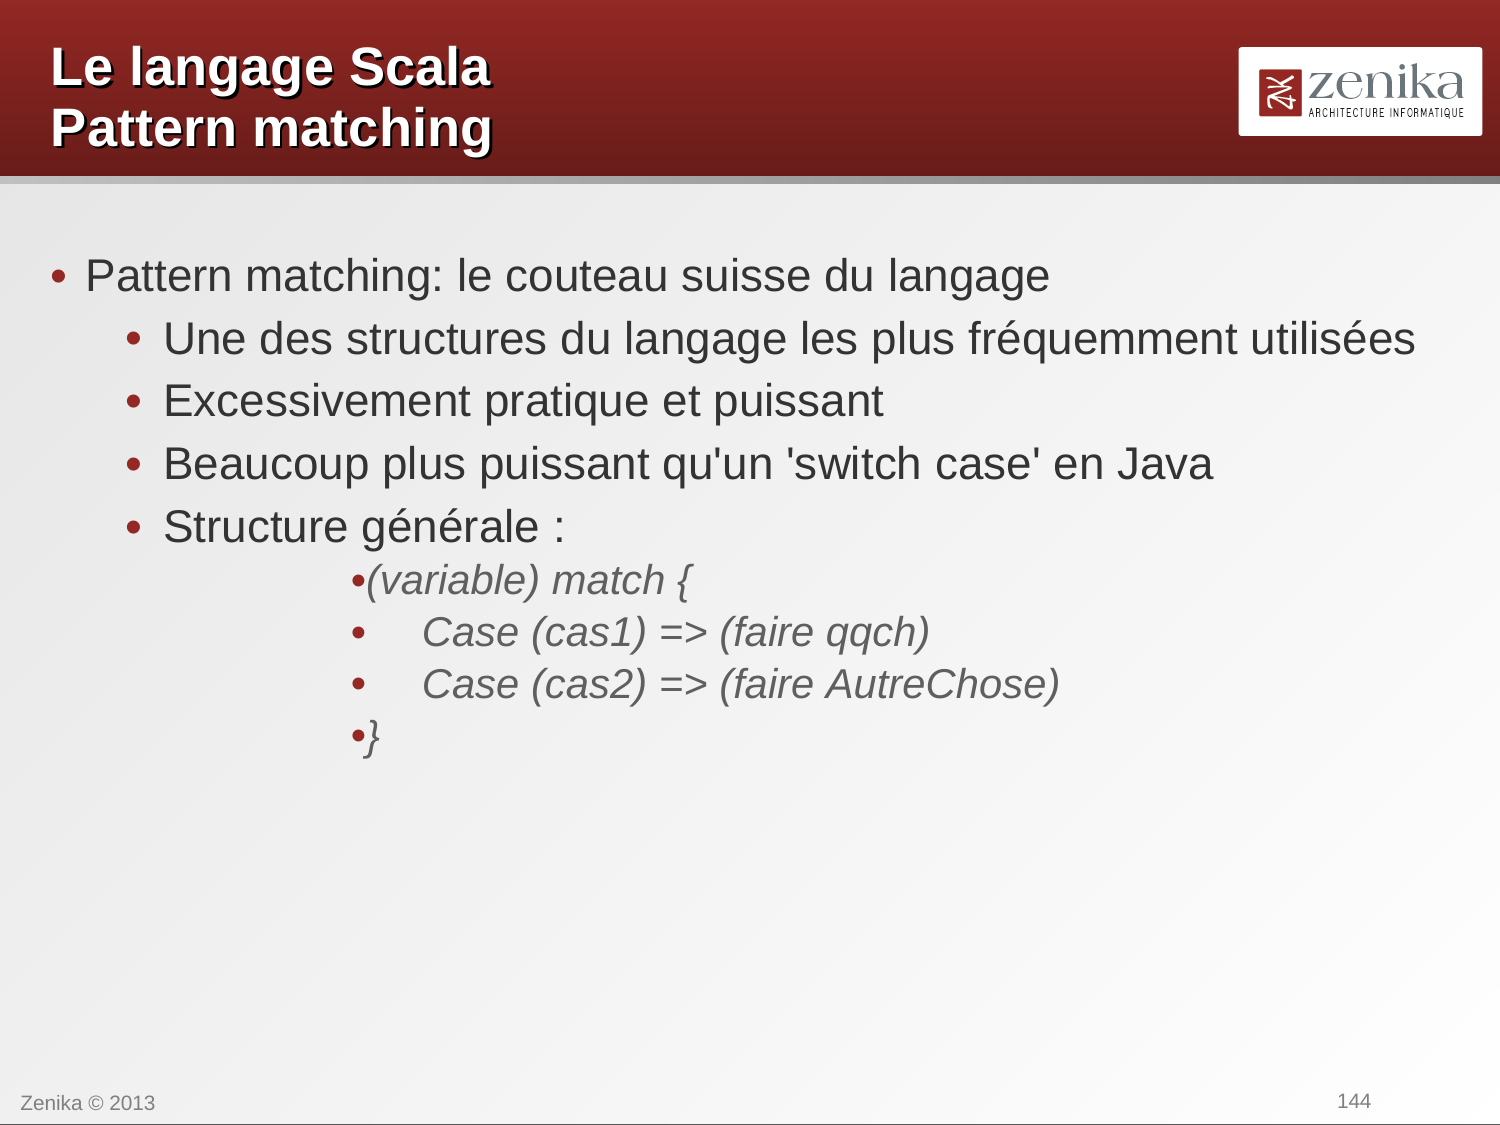

# Le langage Scala Pattern matching
Pattern matching: le couteau suisse du langage
Une des structures du langage les plus fréquemment utilisées
Excessivement pratique et puissant
Beaucoup plus puissant qu'un 'switch case' en Java
Structure générale :
(variable) match {
 	Case (cas1) => (faire qqch)
 	Case (cas2) => (faire AutreChose)
}